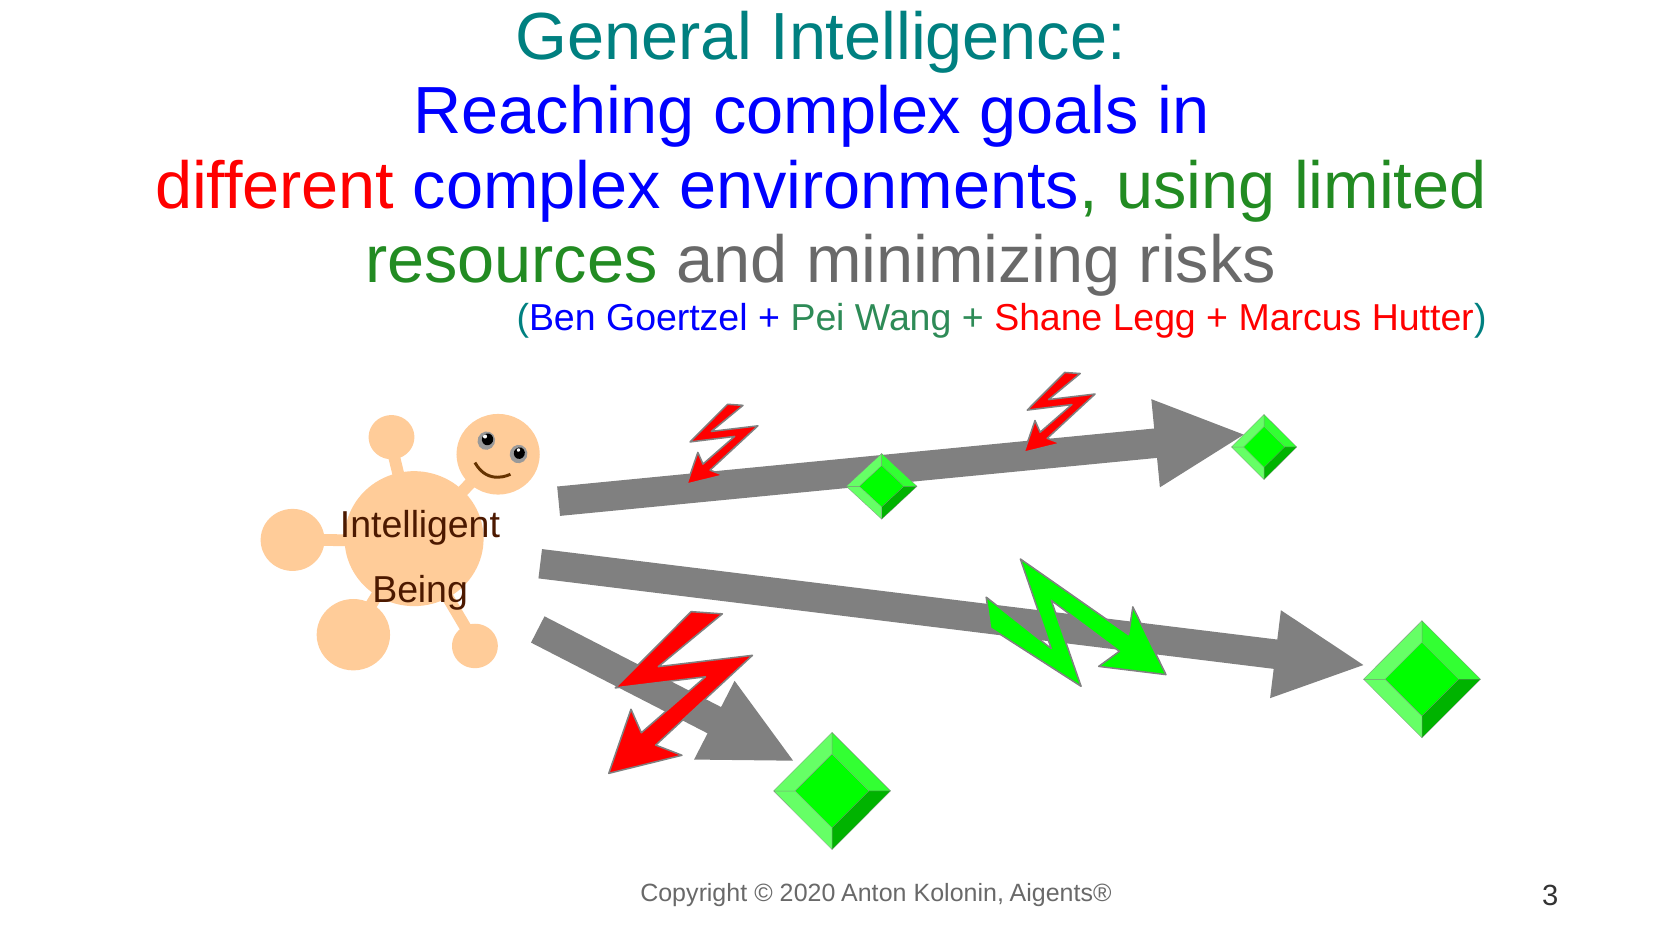

General Intelligence:
Reaching complex goals in
different complex environments, using limited resources and minimizing risks
(Ben Goertzel + Pei Wang + Shane Legg + Marcus Hutter)
Intelligent
Being
Copyright © 2020 Anton Kolonin, Aigents®
3